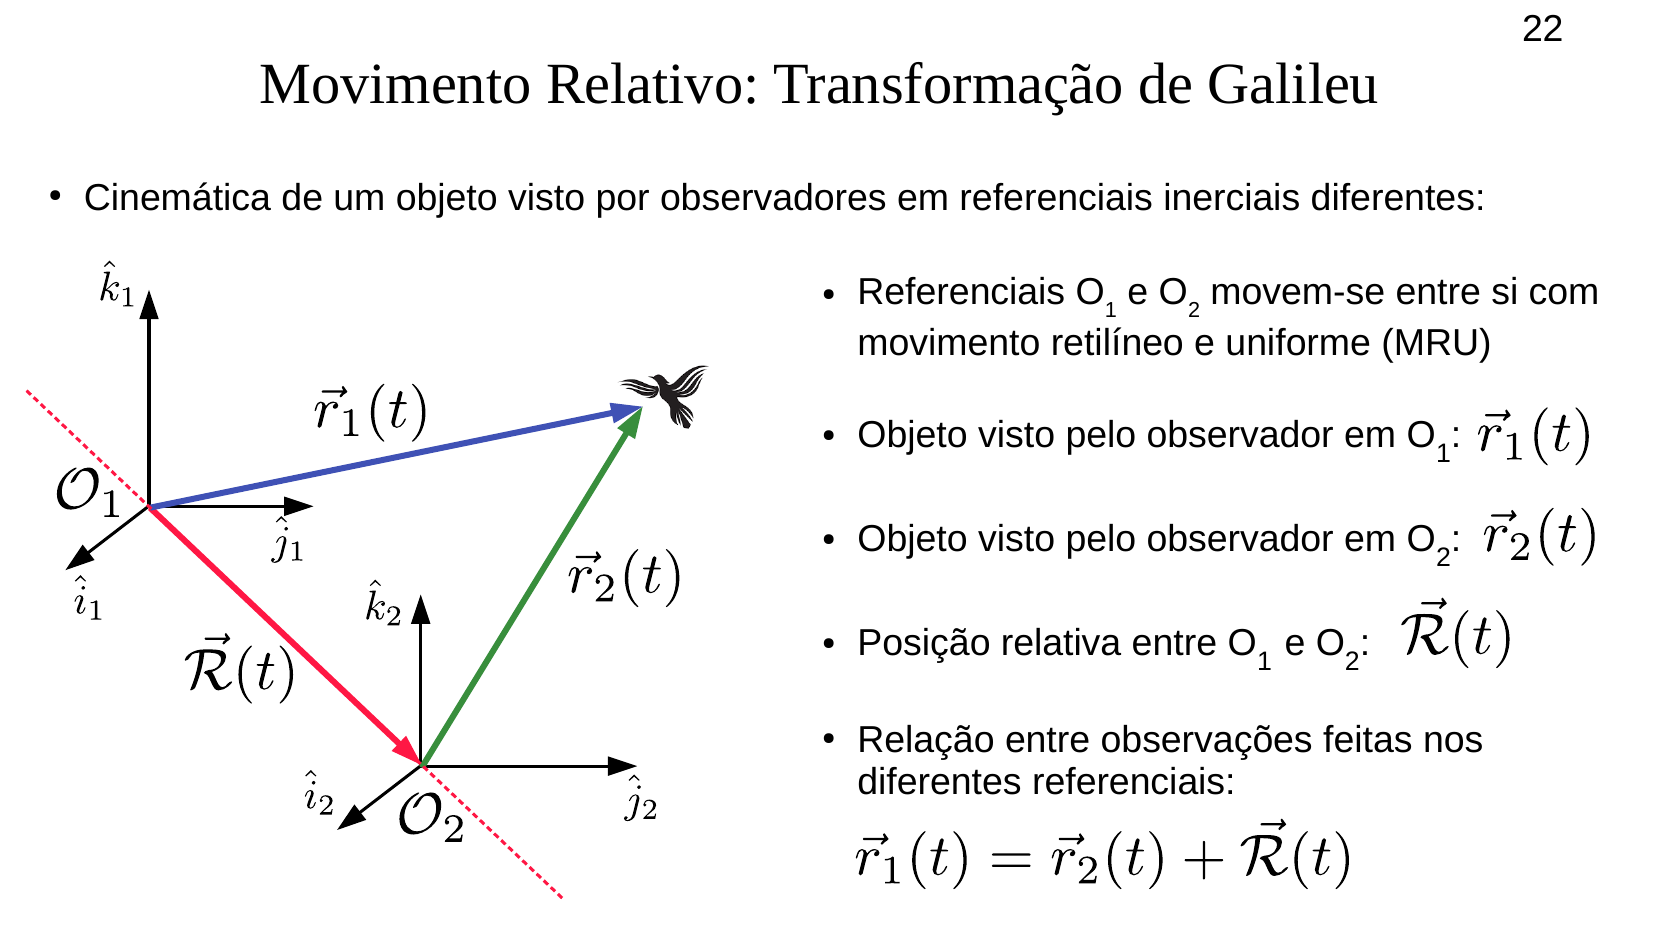

Movimento Relativo: Transformação de Galileu
Cinemática de um objeto visto por observadores em referenciais inerciais diferentes:
Referenciais O1 e O2 movem-se entre si com
movimento retilíneo e uniforme (MRU)
Objeto visto pelo observador em O1:
Objeto visto pelo observador em O2:
Posição relativa entre O1 e O2:
Relação entre observações feitas nos
diferentes referenciais: